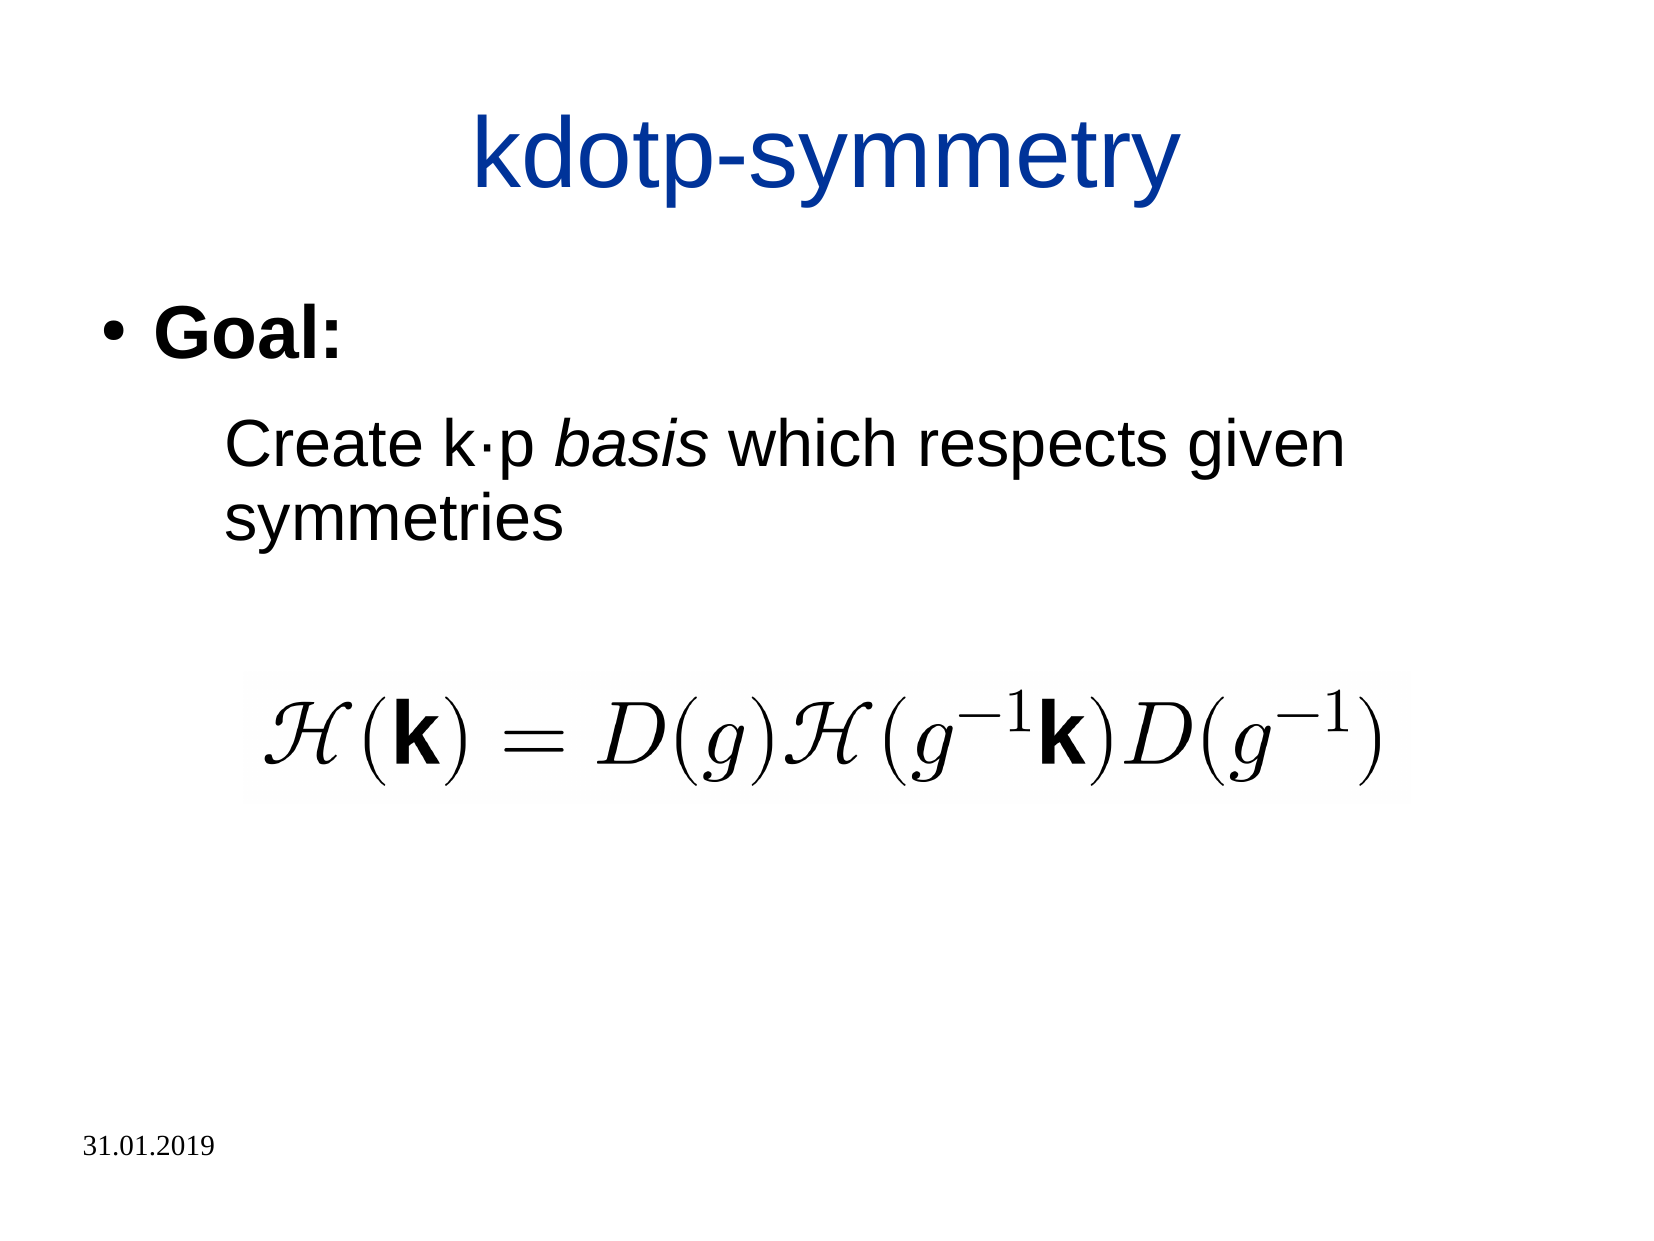

# kdotp-symmetry
Goal:
Create k·p basis which respects given symmetries